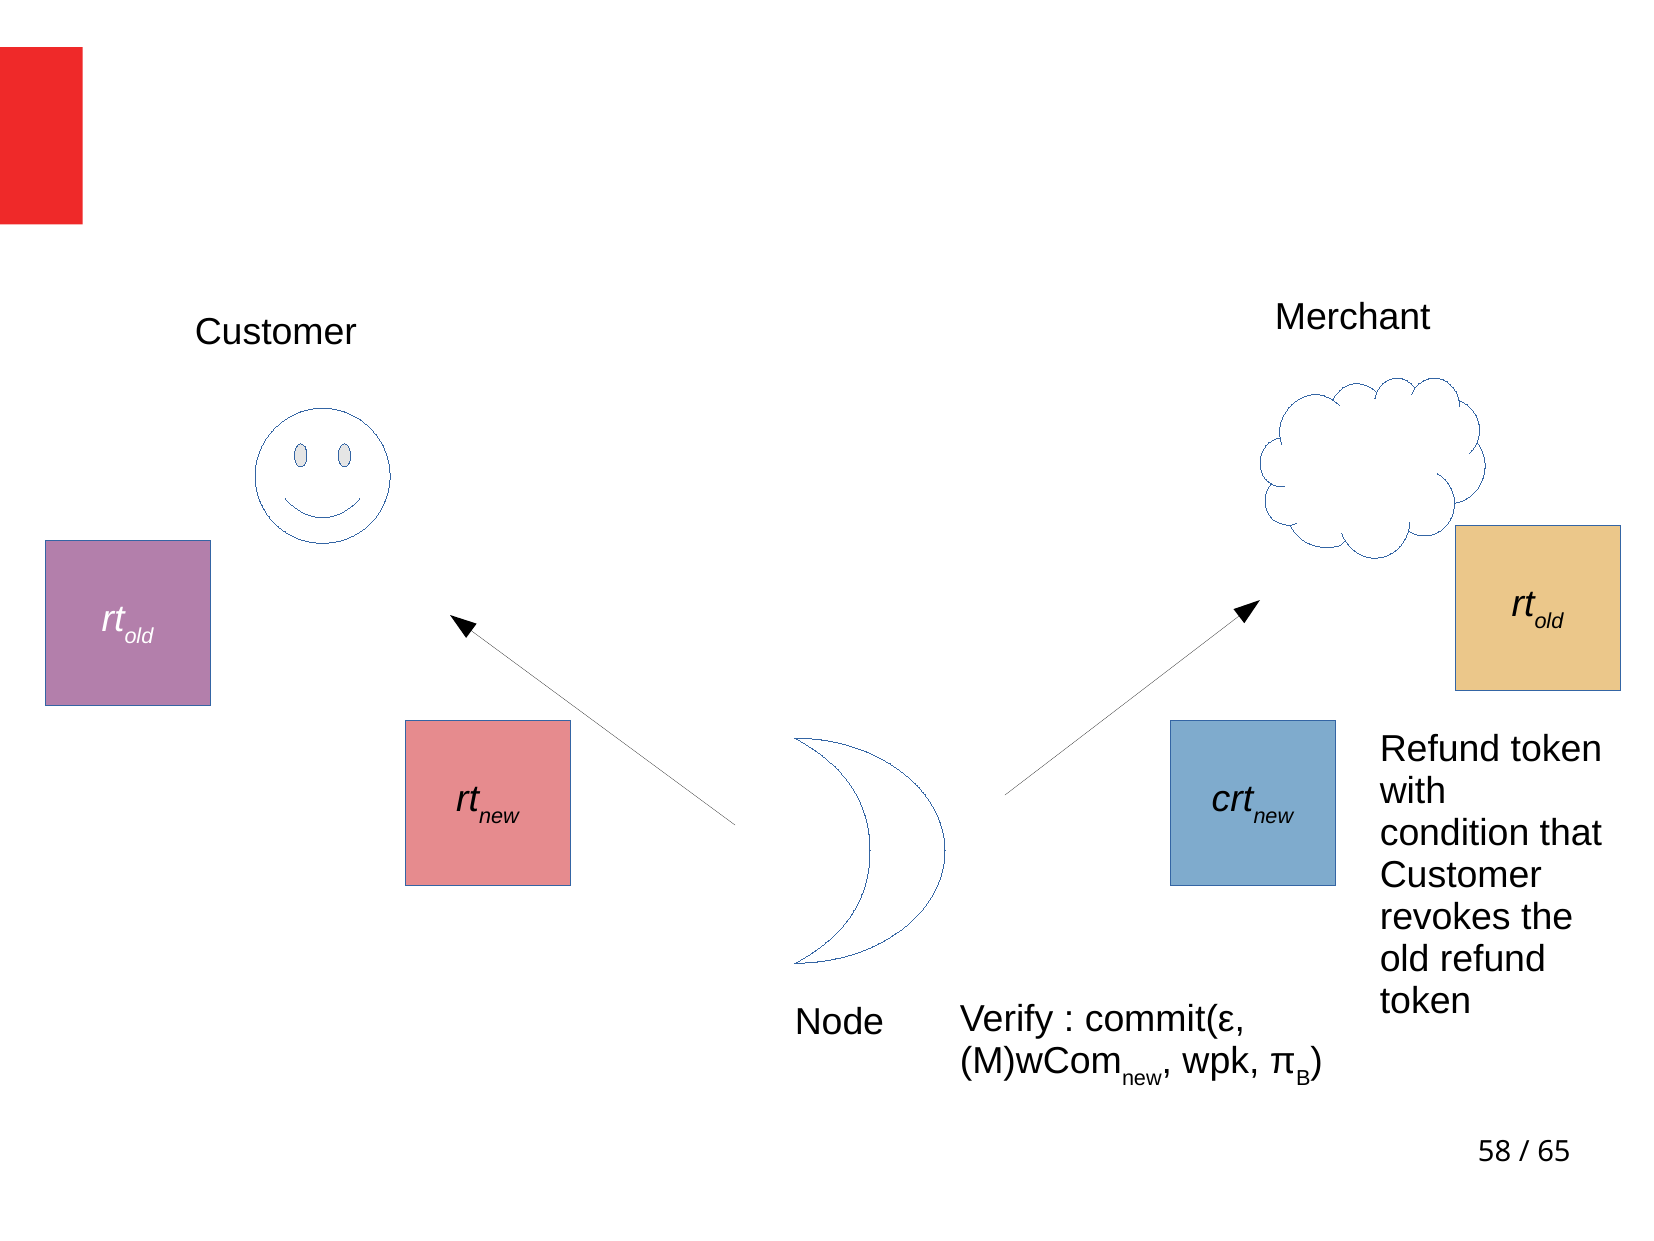

#
Merchant
Customer
rtold
rtold
rtnew
crtnew
Refund token with condition that Customer revokes the old refund token
Verify : commit(ε, (M)wComnew, wpk, πB)
Node
58